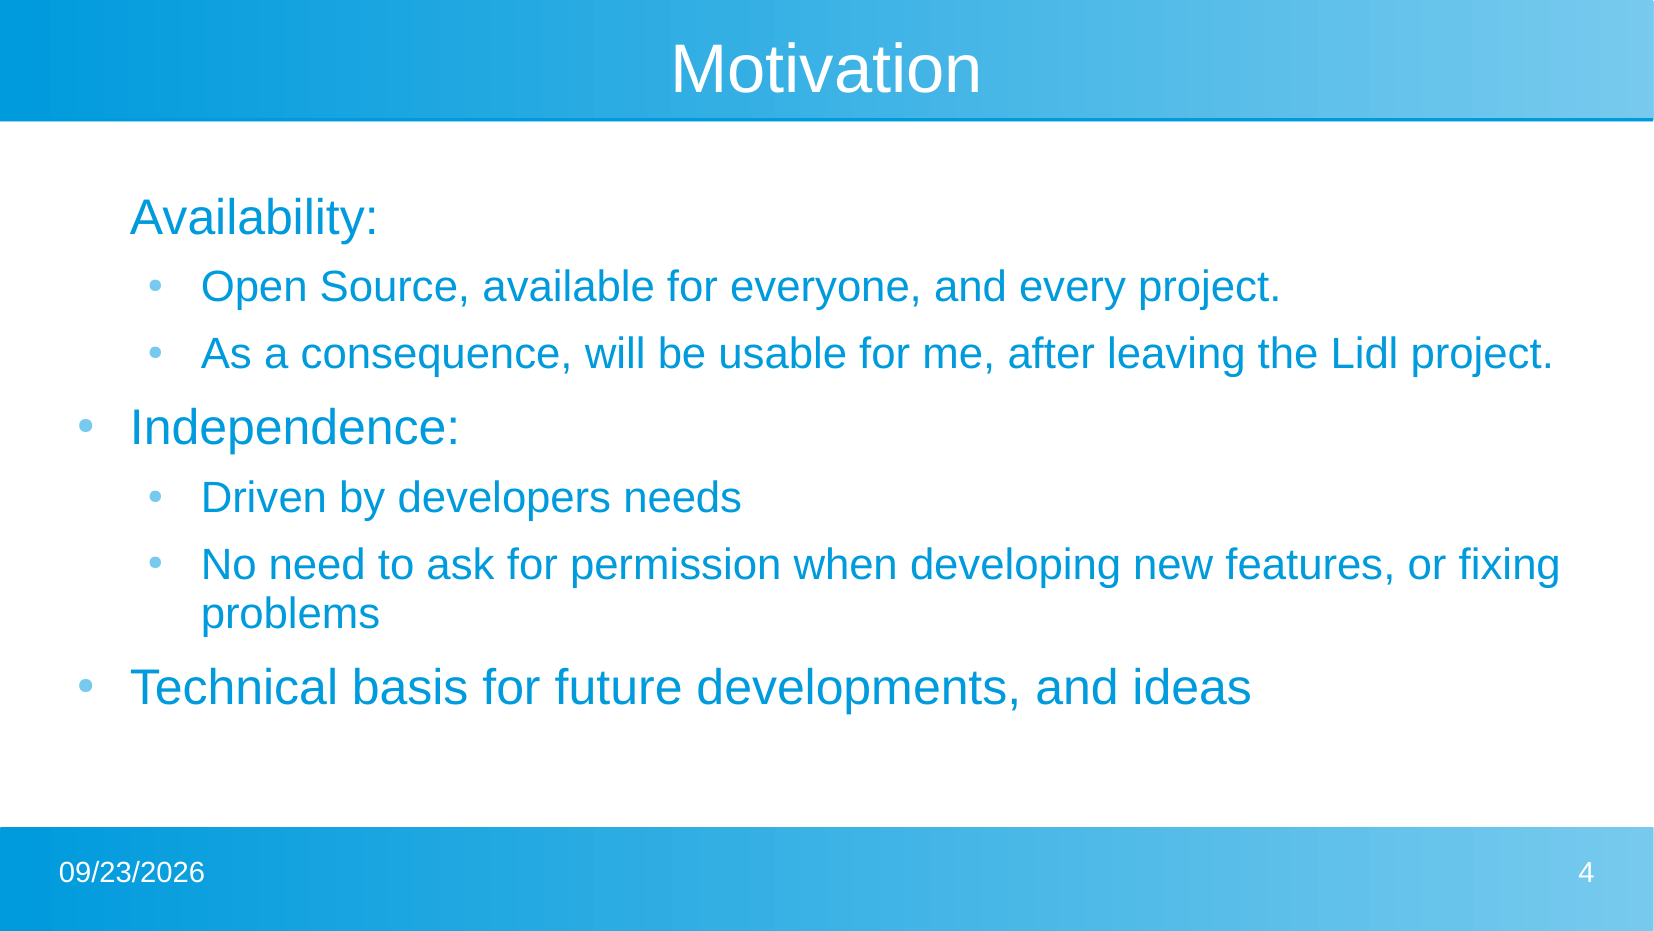

# Motivation
Availability:
Open Source, available for everyone, and every project.
As a consequence, will be usable for me, after leaving the Lidl project.
Independence:
Driven by developers needs
No need to ask for permission when developing new features, or fixing problems
Technical basis for future developments, and ideas
4